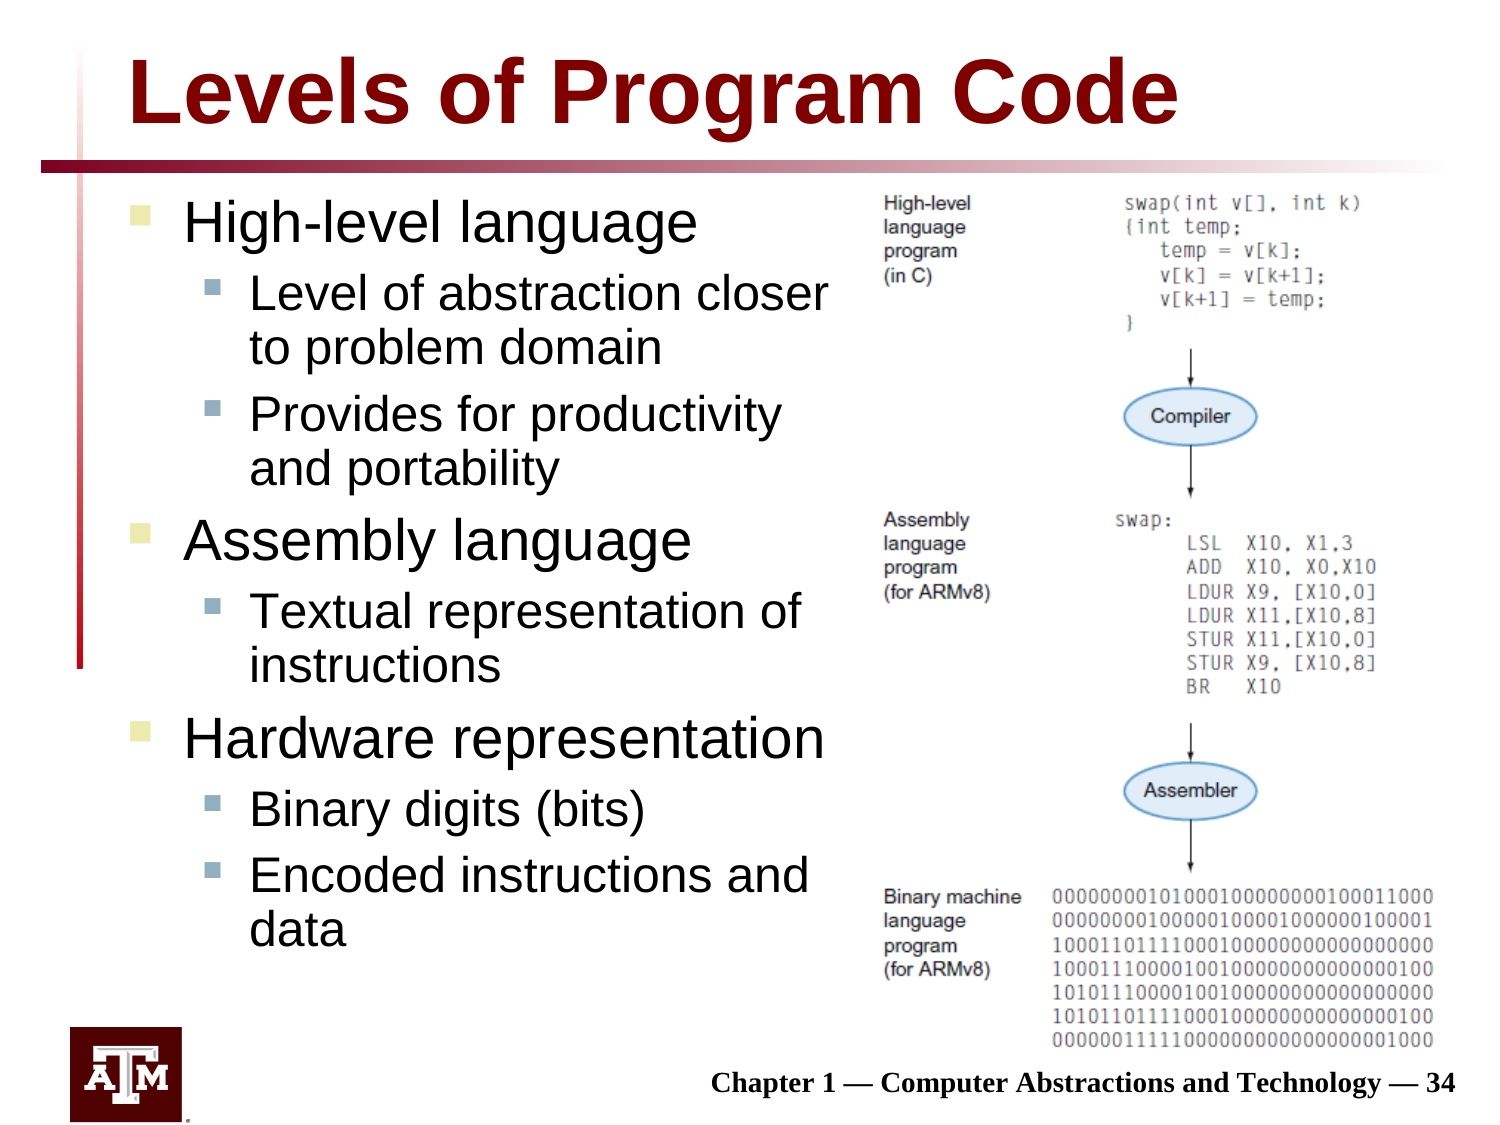

# Levels of Program Code
High-level language
Level of abstraction closer to problem domain
Provides for productivity and portability
Assembly language
Textual representation of instructions
Hardware representation
Binary digits (bits)
Encoded instructions and data
Chapter 1 — Computer Abstractions and Technology —